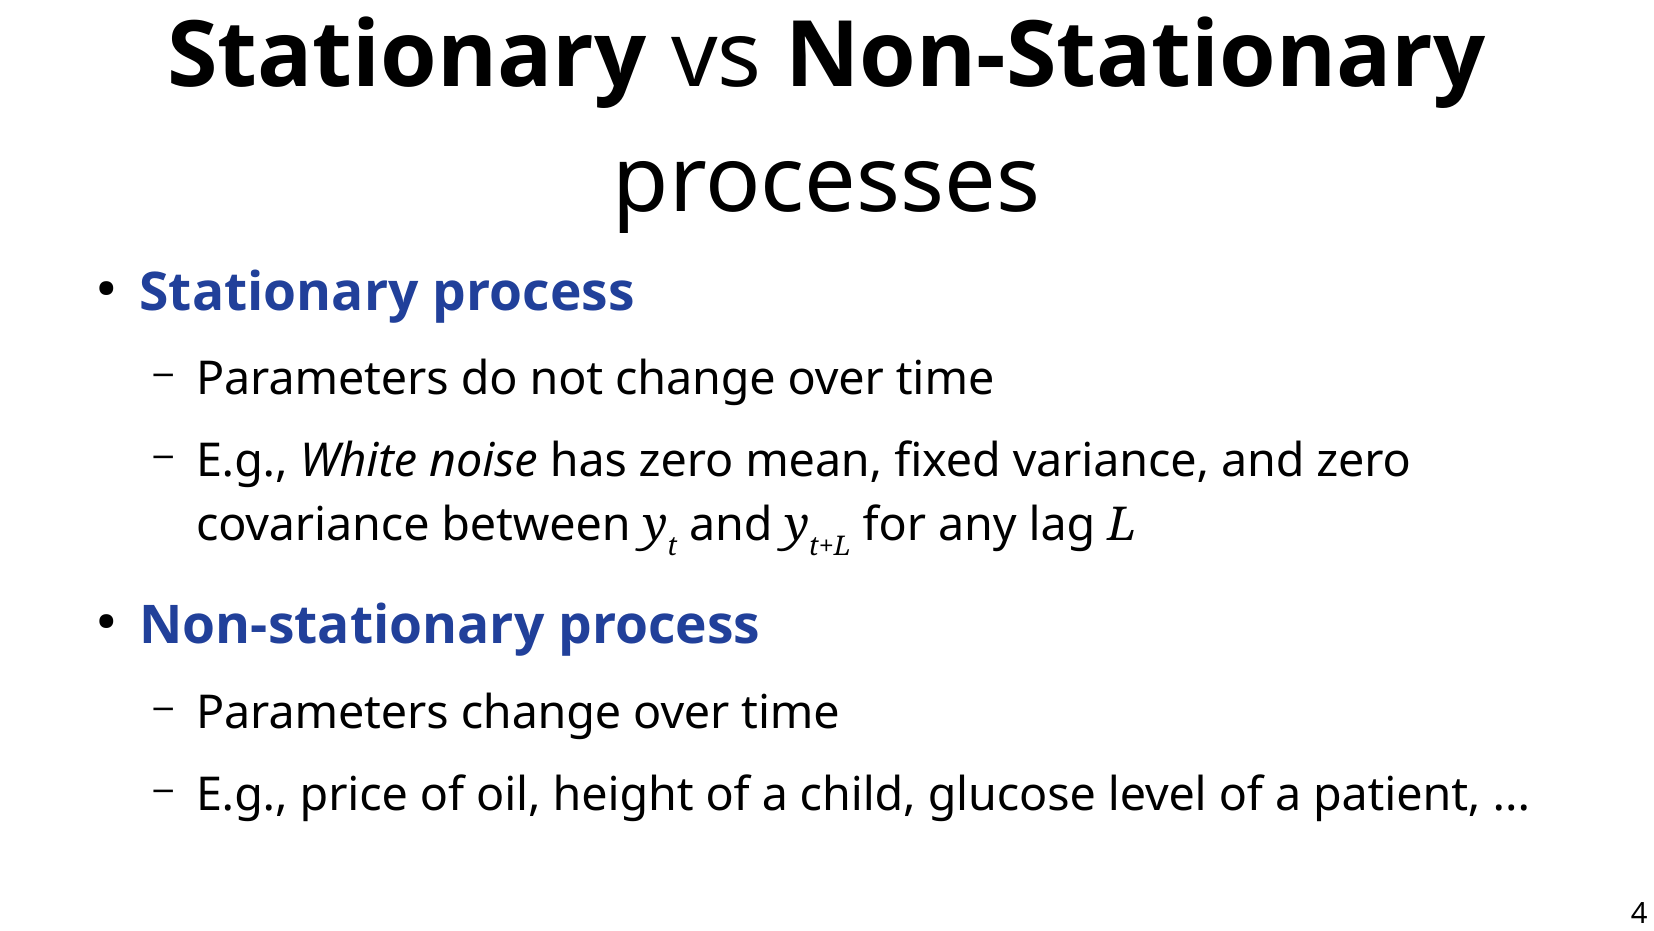

# Stationary vs Non-Stationary processes
Stationary process
Parameters do not change over time
E.g., White noise has zero mean, fixed variance, and zero covariance between yt and yt+L for any lag L
Non-stationary process
Parameters change over time
E.g., price of oil, height of a child, glucose level of a patient, ...
4